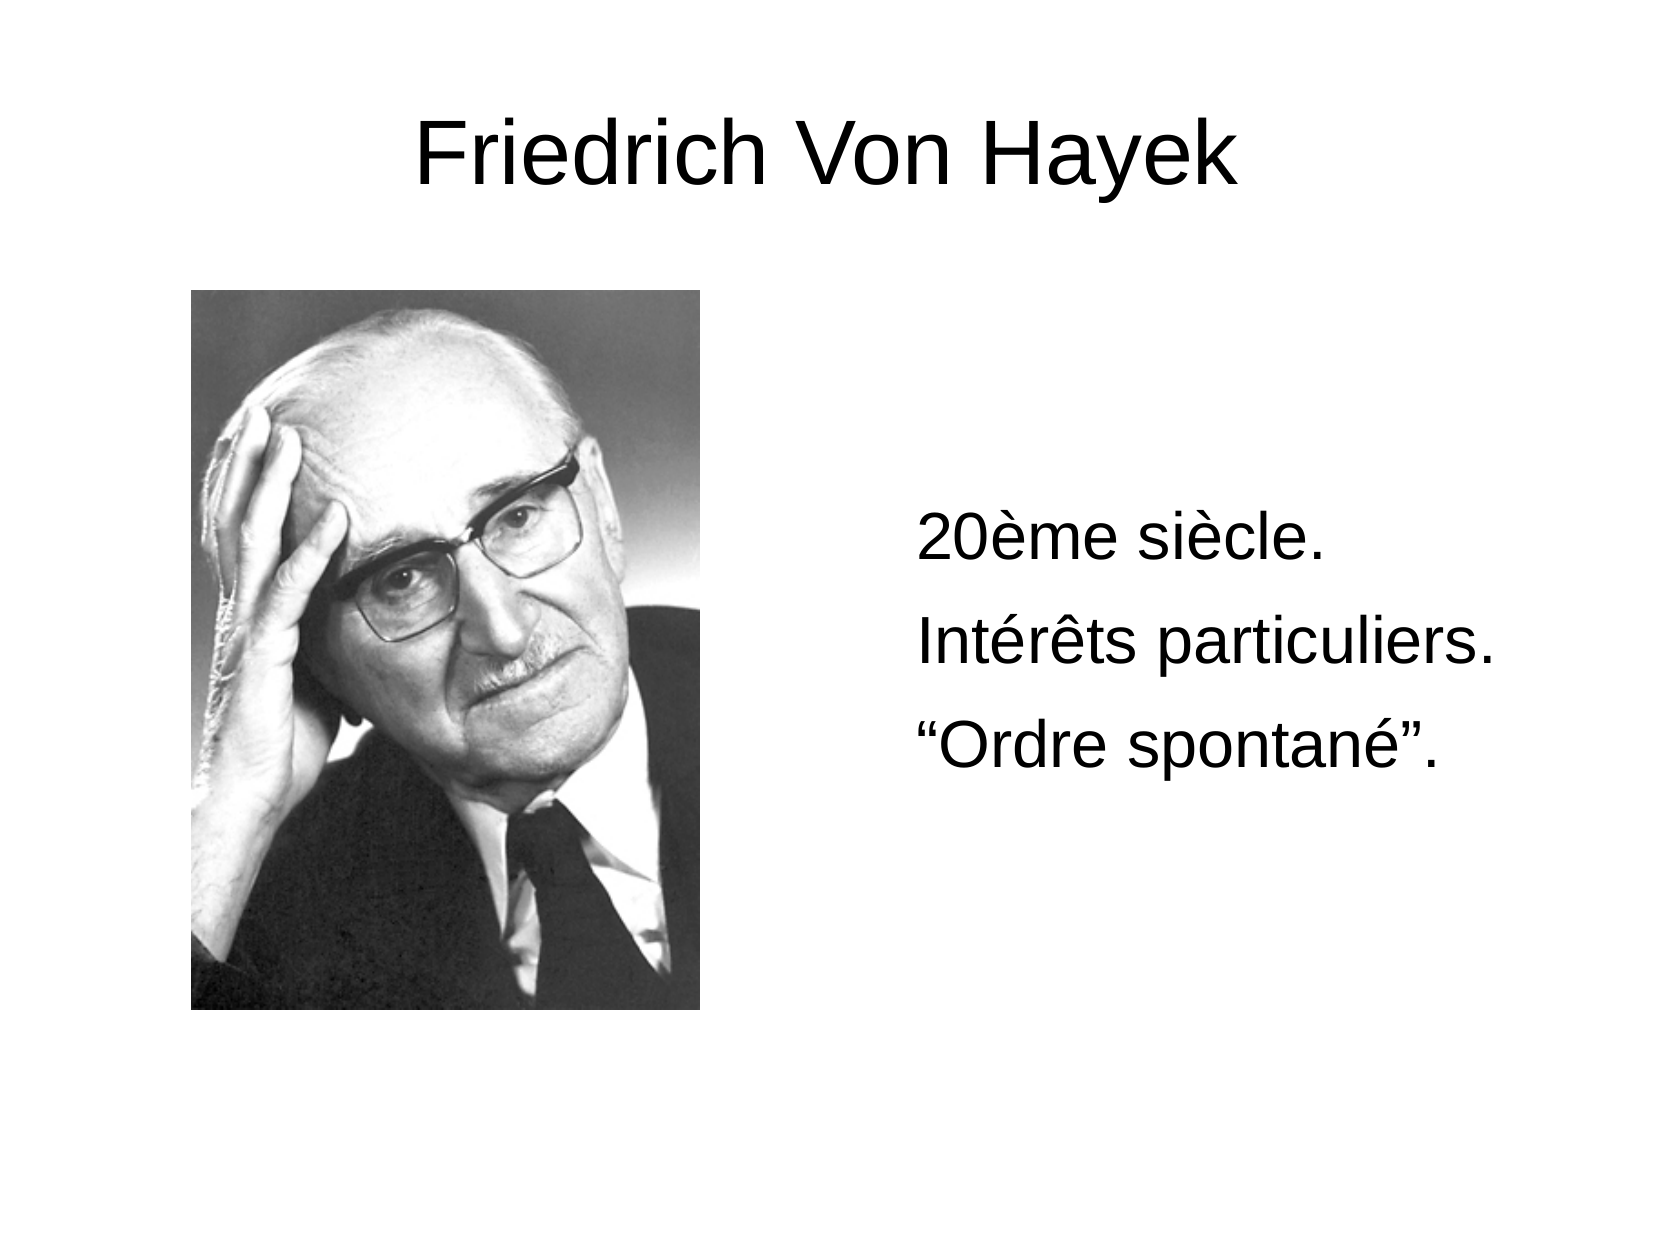

# Friedrich Von Hayek
20ème siècle.
Intérêts particuliers.
“Ordre spontané”.